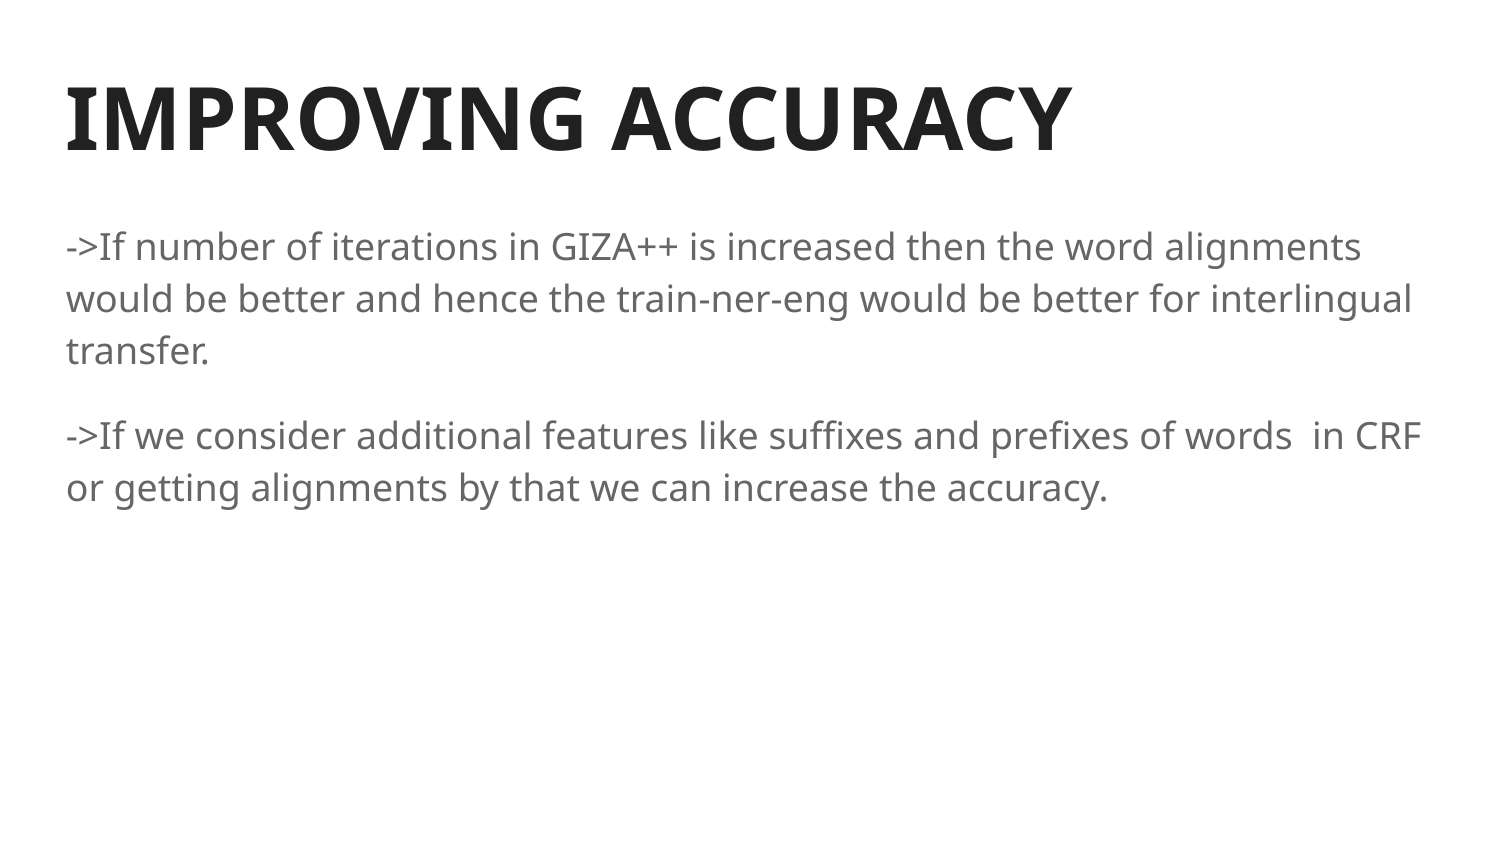

IMPROVING ACCURACY
->If number of iterations in GIZA++ is increased then the word alignments would be better and hence the train-ner-eng would be better for interlingual transfer.
->If we consider additional features like suffixes and prefixes of words in CRF or getting alignments by that we can increase the accuracy.